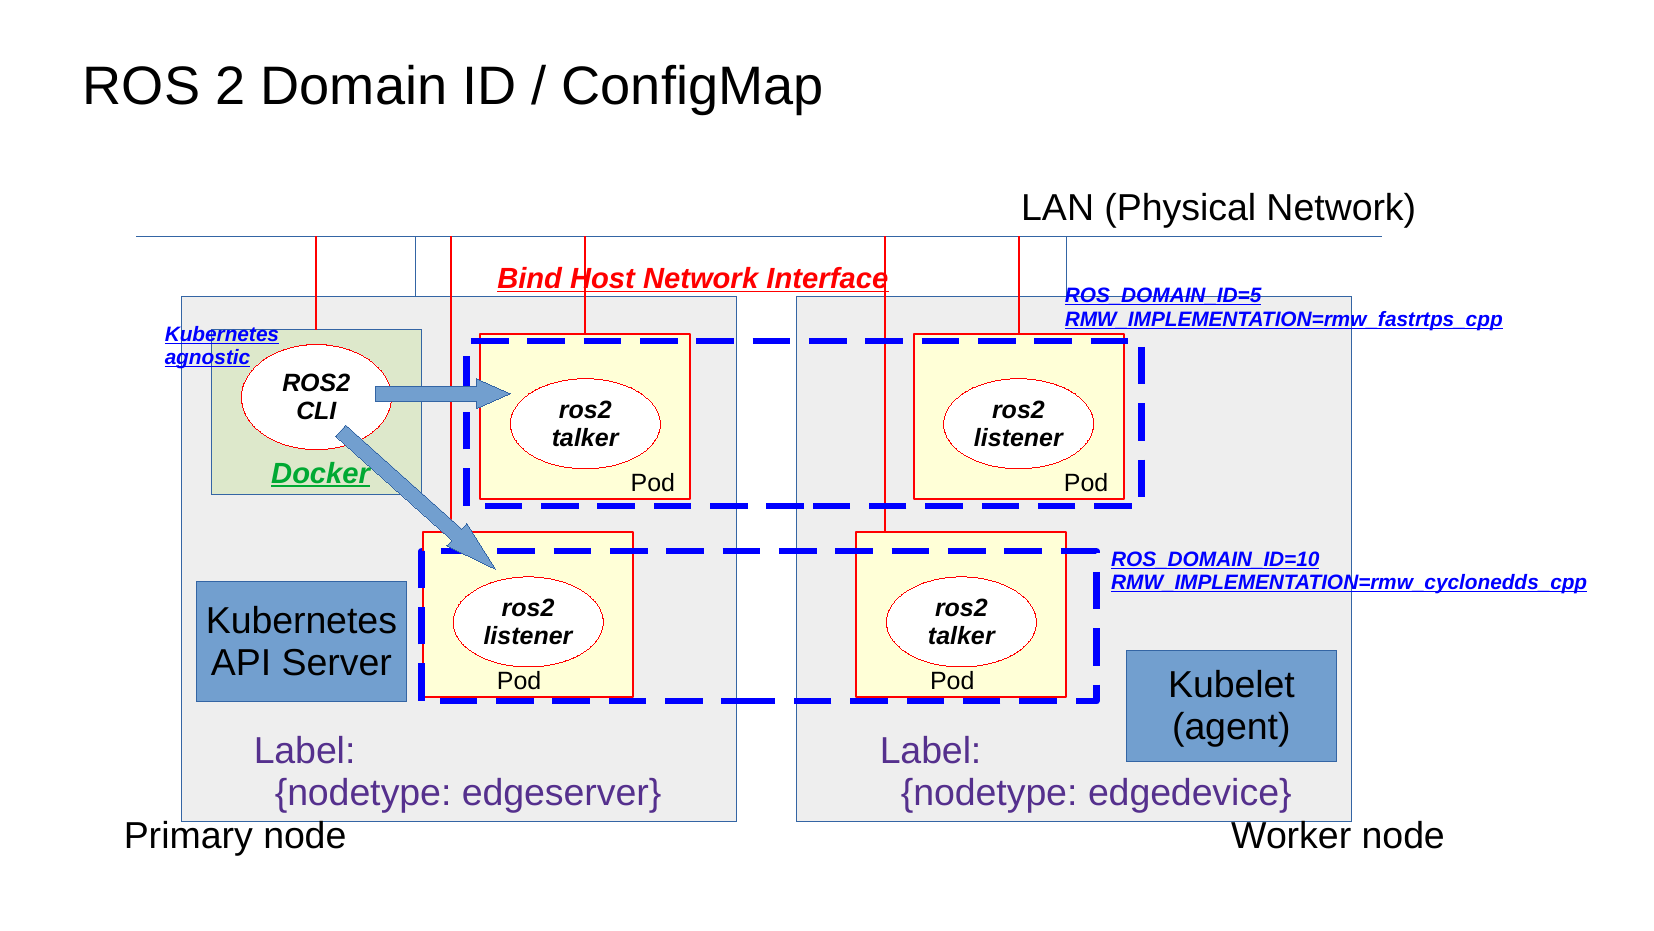

# ROS 2 Domain ID / ConfigMap
LAN (Physical Network)
Bind Host Network Interface
ROS_DOMAIN_ID=5
RMW_IMPLEMENTATION=rmw_fastrtps_cpp
Kubernetes
agnostic
ROS2
CLI
ros2
talker
ros2
listener
Docker
Pod
Pod
ROS_DOMAIN_ID=10
RMW_IMPLEMENTATION=rmw_cyclonedds_cpp
ros2
listener
ros2
talker
Kubernetes
API Server
Kubelet
(agent)
Pod
Pod
Label:
 {nodetype: edgeserver}
Label:
 {nodetype: edgedevice}
Primary node
Worker node